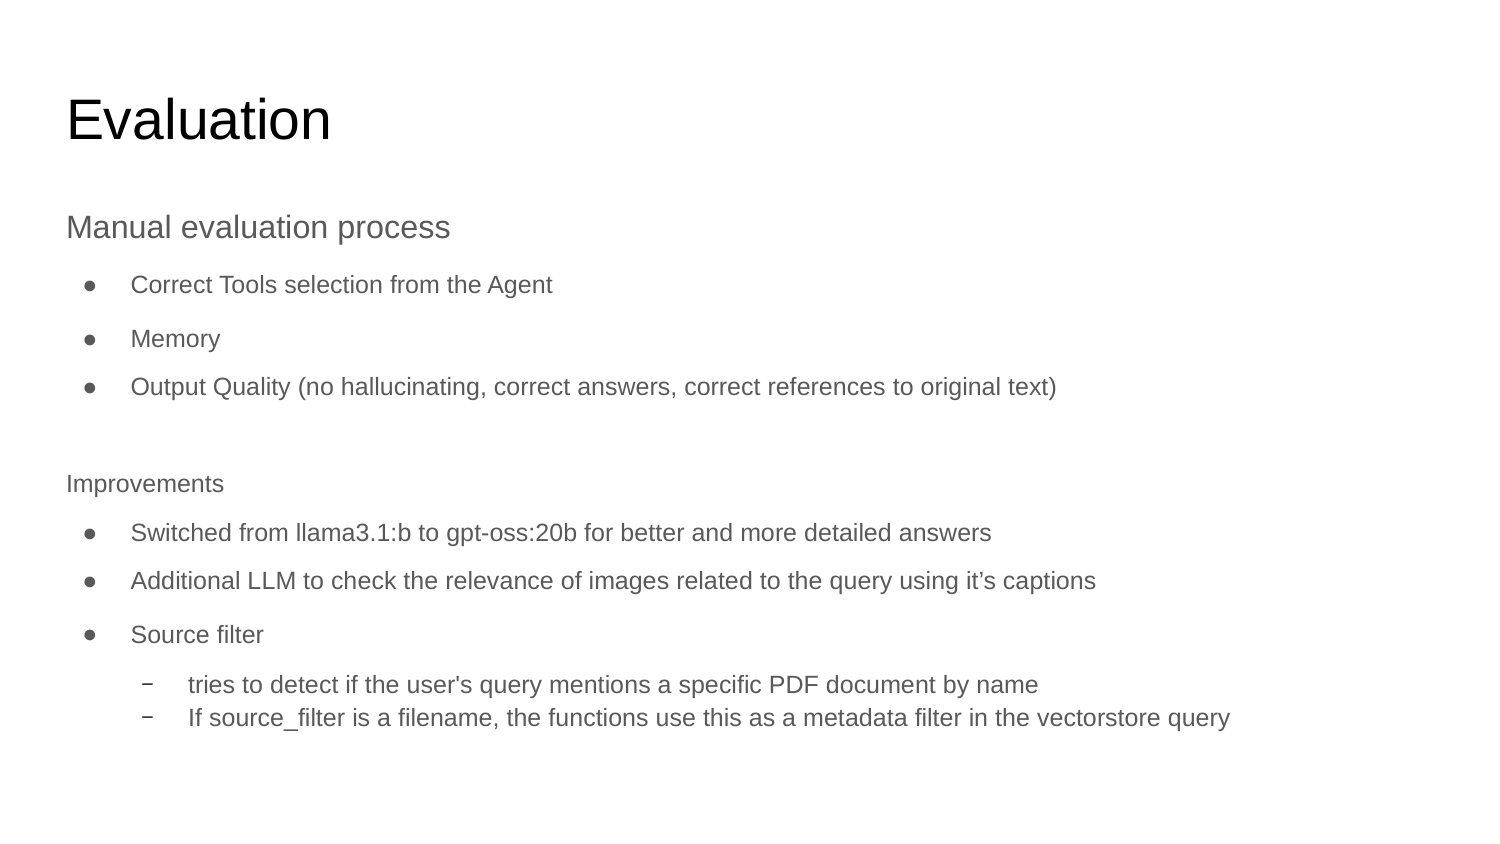

# Evaluation
Manual evaluation process
Correct Tools selection from the Agent
Memory
Output Quality (no hallucinating, correct answers, correct references to original text)
Improvements
Switched from llama3.1:b to gpt-oss:20b for better and more detailed answers
Additional LLM to check the relevance of images related to the query using it’s captions
Source filter
tries to detect if the user's query mentions a specific PDF document by name
If source_filter is a filename, the functions use this as a metadata filter in the vectorstore query